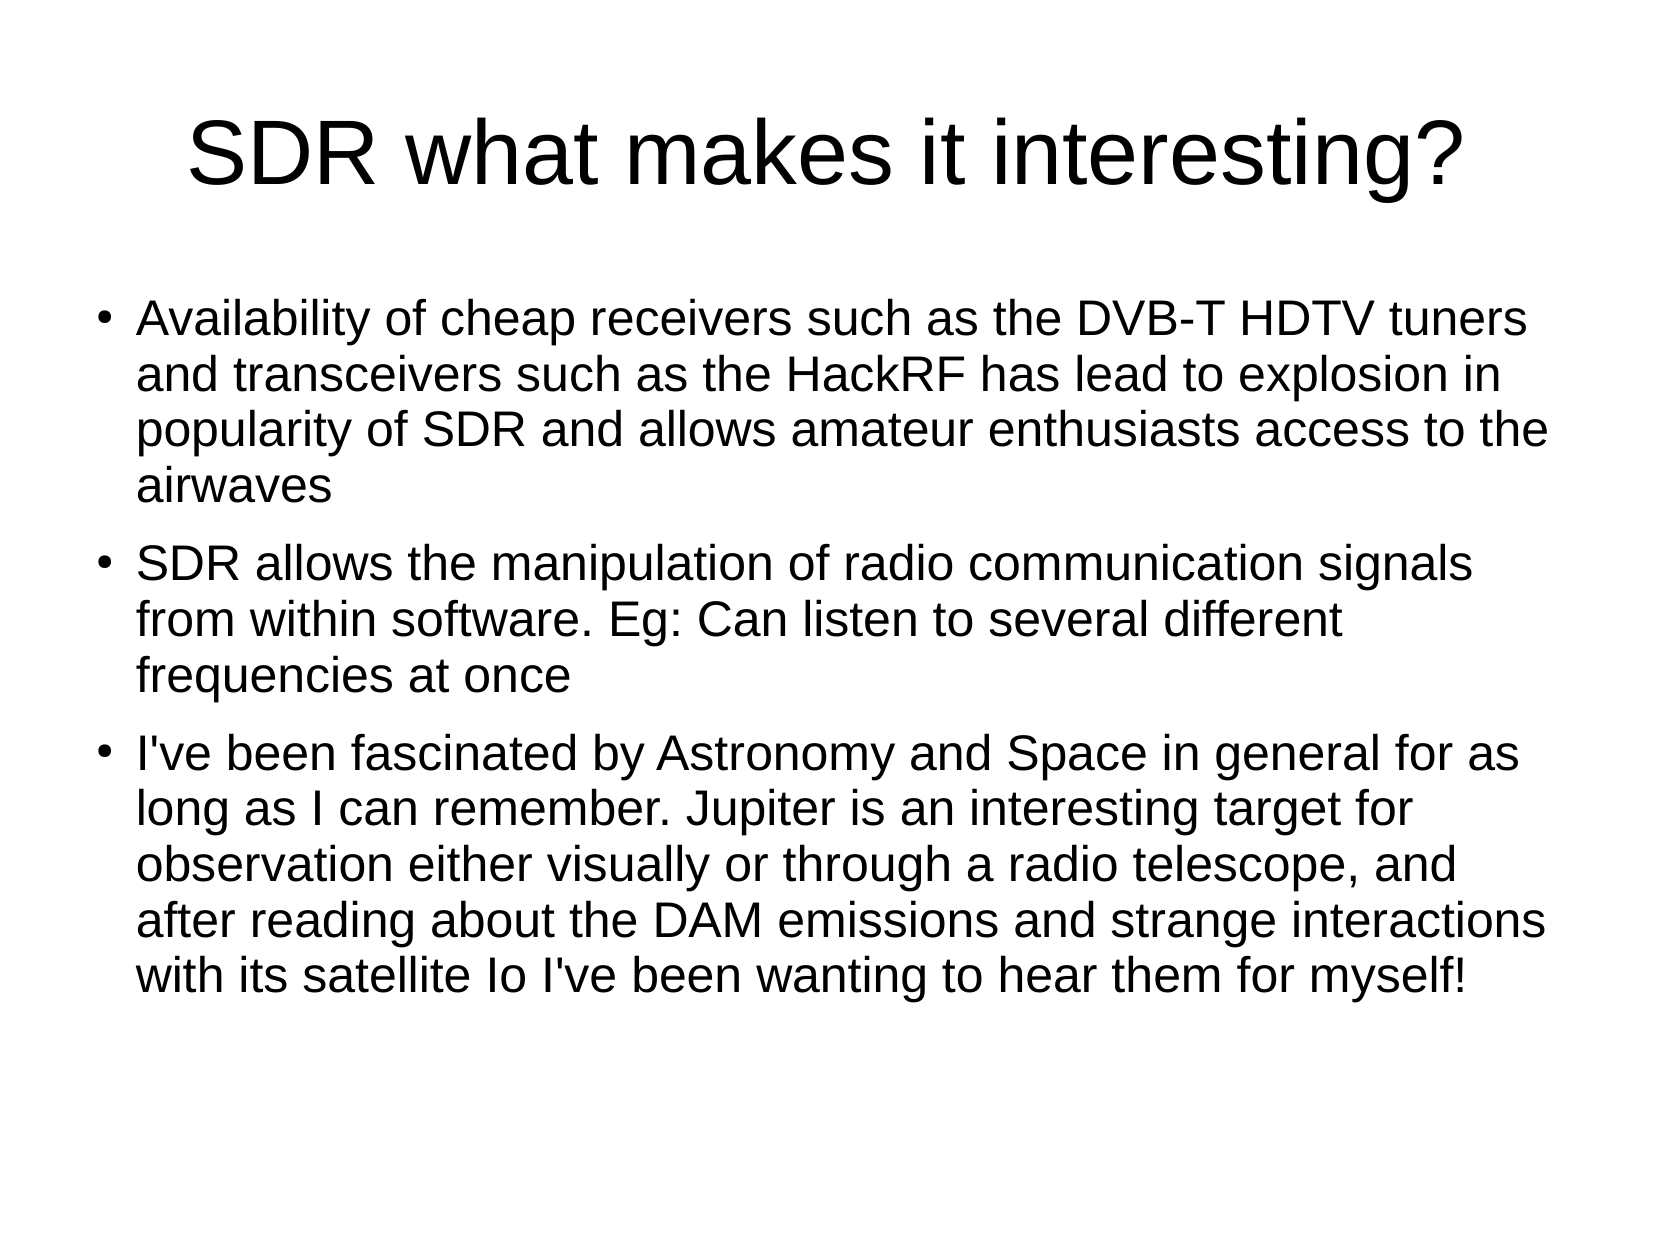

# SDR what makes it interesting?
Availability of cheap receivers such as the DVB-T HDTV tuners and transceivers such as the HackRF has lead to explosion in popularity of SDR and allows amateur enthusiasts access to the airwaves
SDR allows the manipulation of radio communication signals from within software. Eg: Can listen to several different frequencies at once
I've been fascinated by Astronomy and Space in general for as long as I can remember. Jupiter is an interesting target for observation either visually or through a radio telescope, and after reading about the DAM emissions and strange interactions with its satellite Io I've been wanting to hear them for myself!